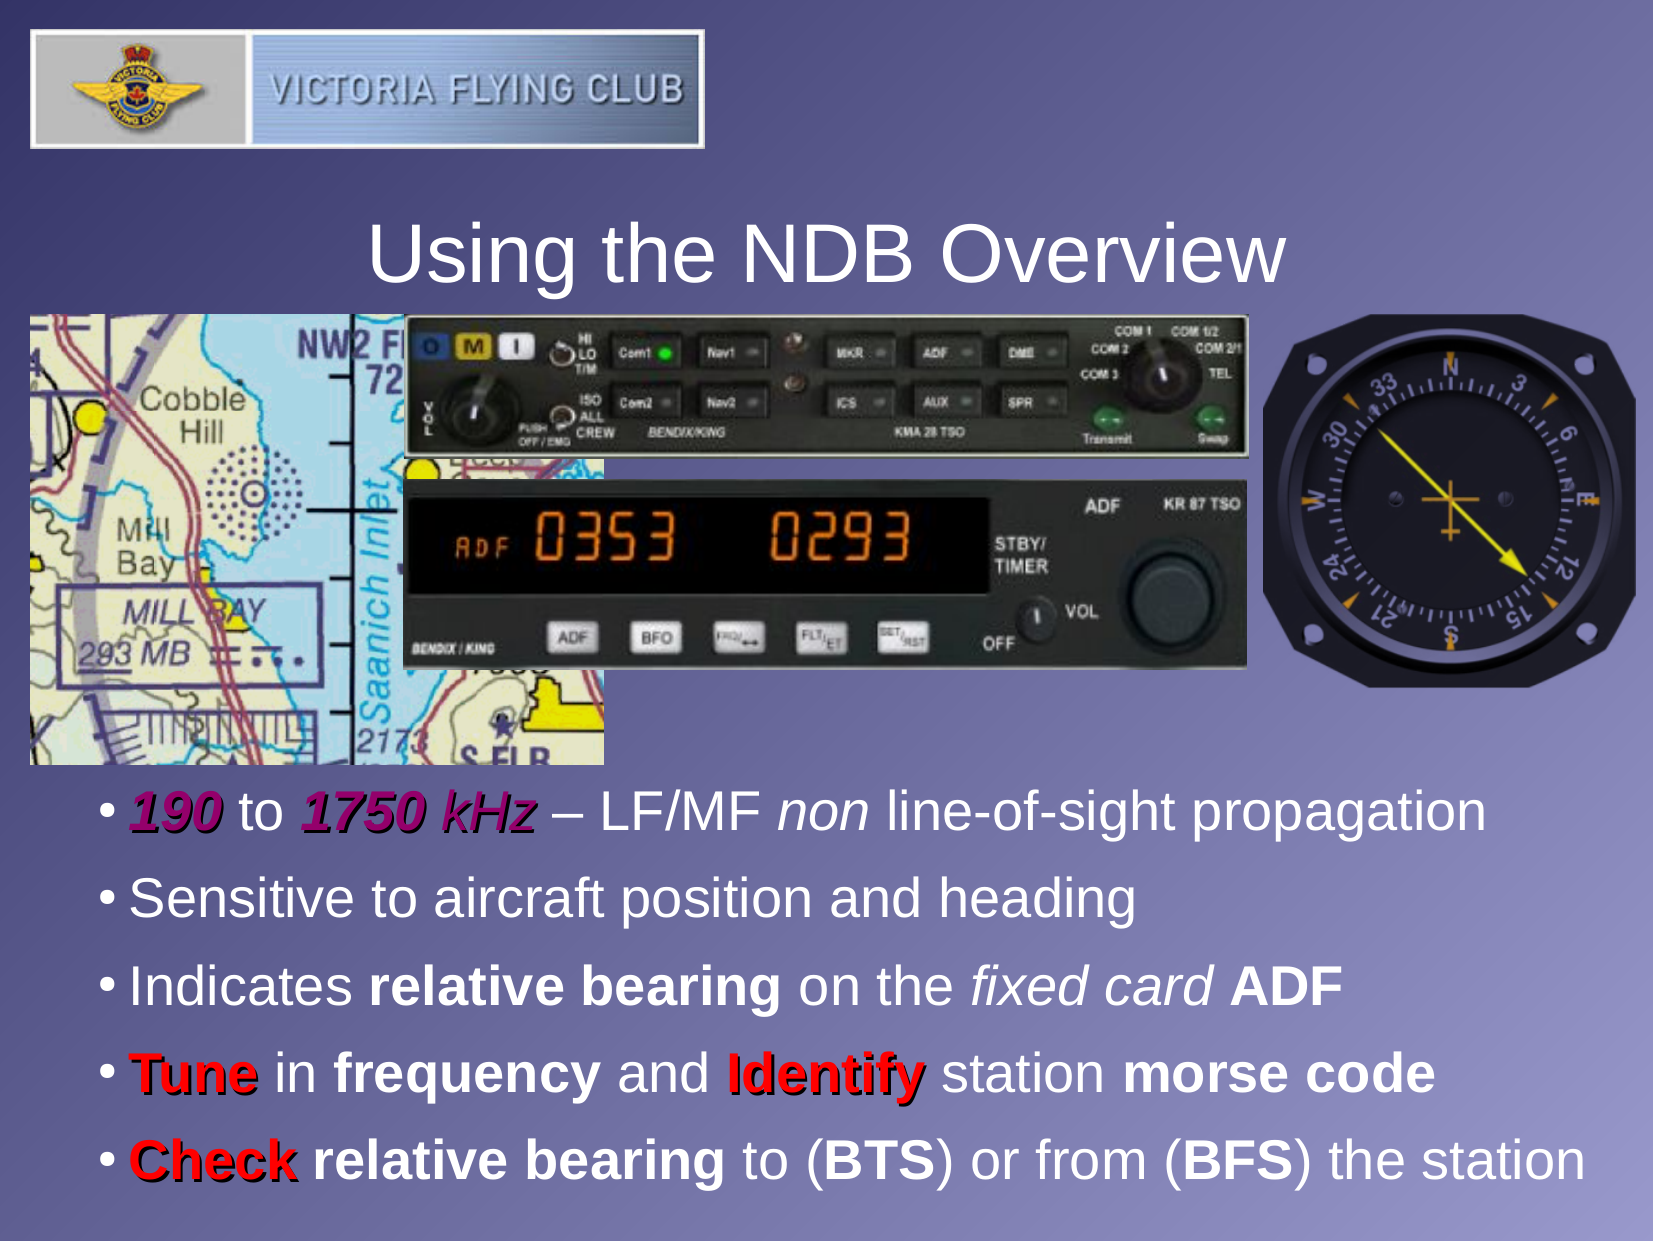

# Using the NDB Overview
190 to 1750 kHz – LF/MF non line-of-sight propagation
Sensitive to aircraft position and heading
Indicates relative bearing on the fixed card ADF
Tune in frequency and Identify station morse code
Check relative bearing to (BTS) or from (BFS) the station